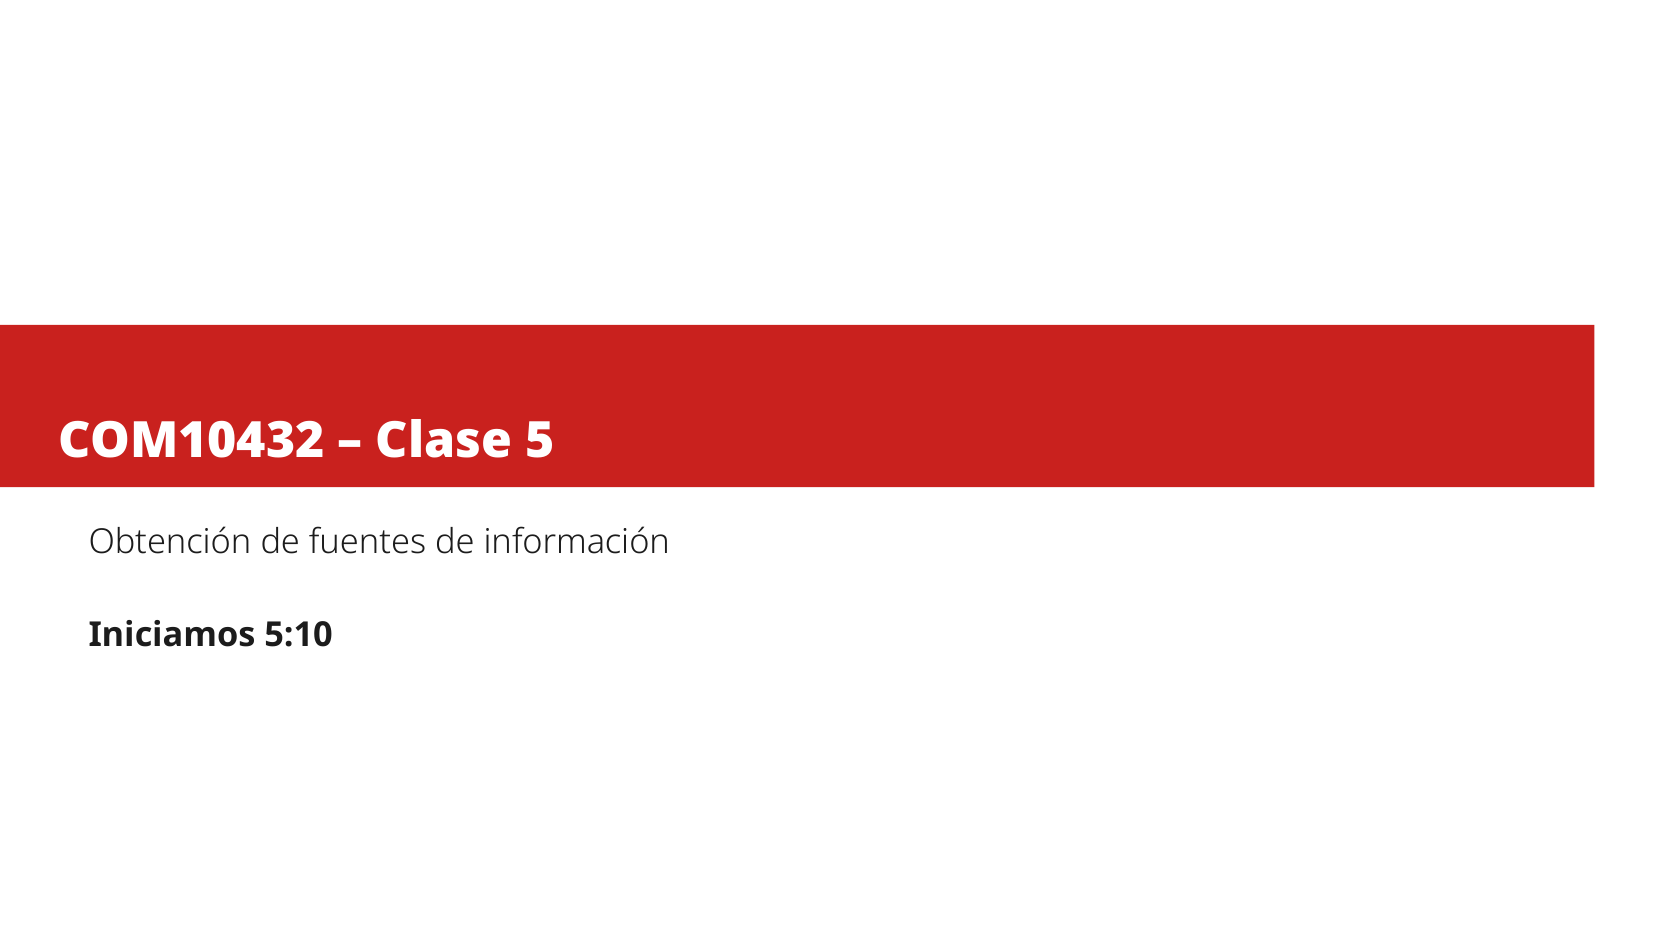

# COM10432 – Clase 5
Obtención de fuentes de información
Iniciamos 5:10